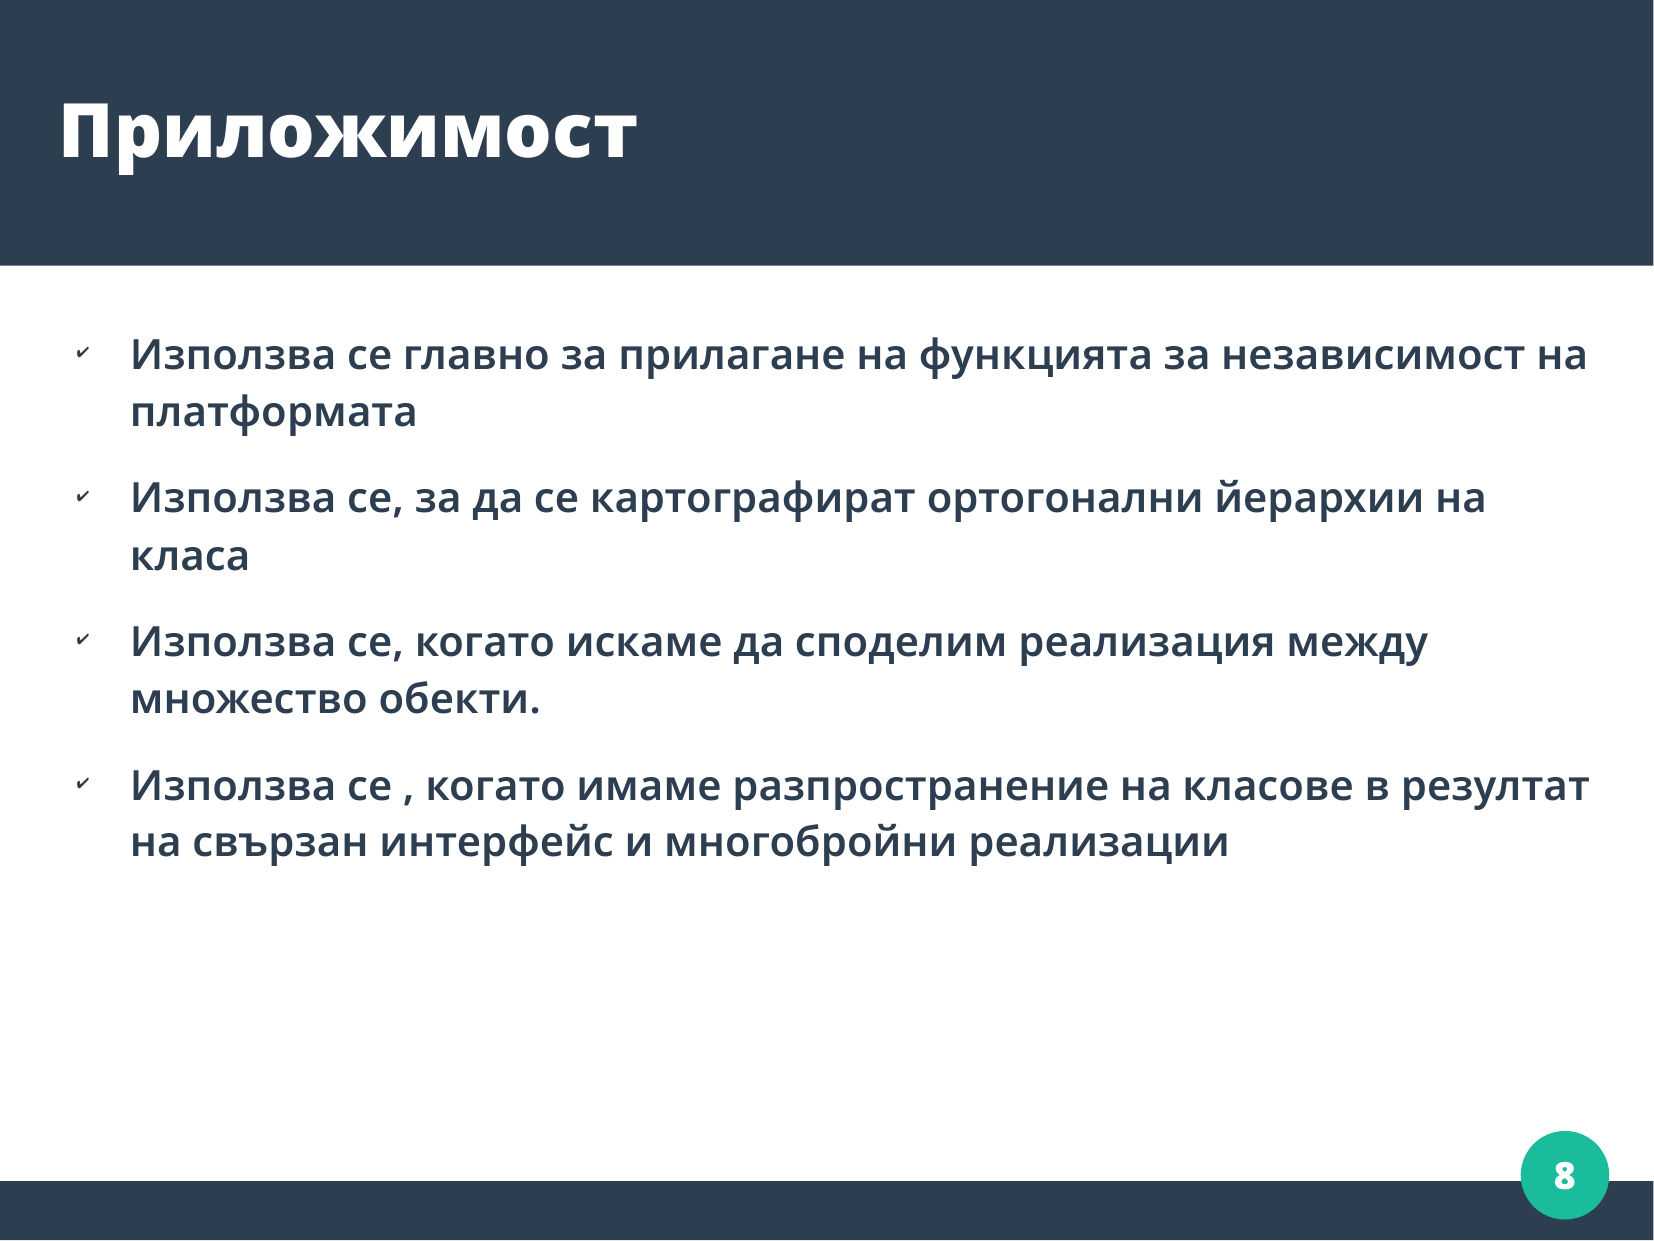

# Приложимост
Използва се главно за прилагане на функцията за независимост на платформата
Използва се, за да се картографират ортогонални йерархии на класа
Използва се, когато искаме да споделим реализация между множество обекти.
Използва се , когато имаме разпространение на класове в резултат на свързан интерфейс и многобройни реализации
8